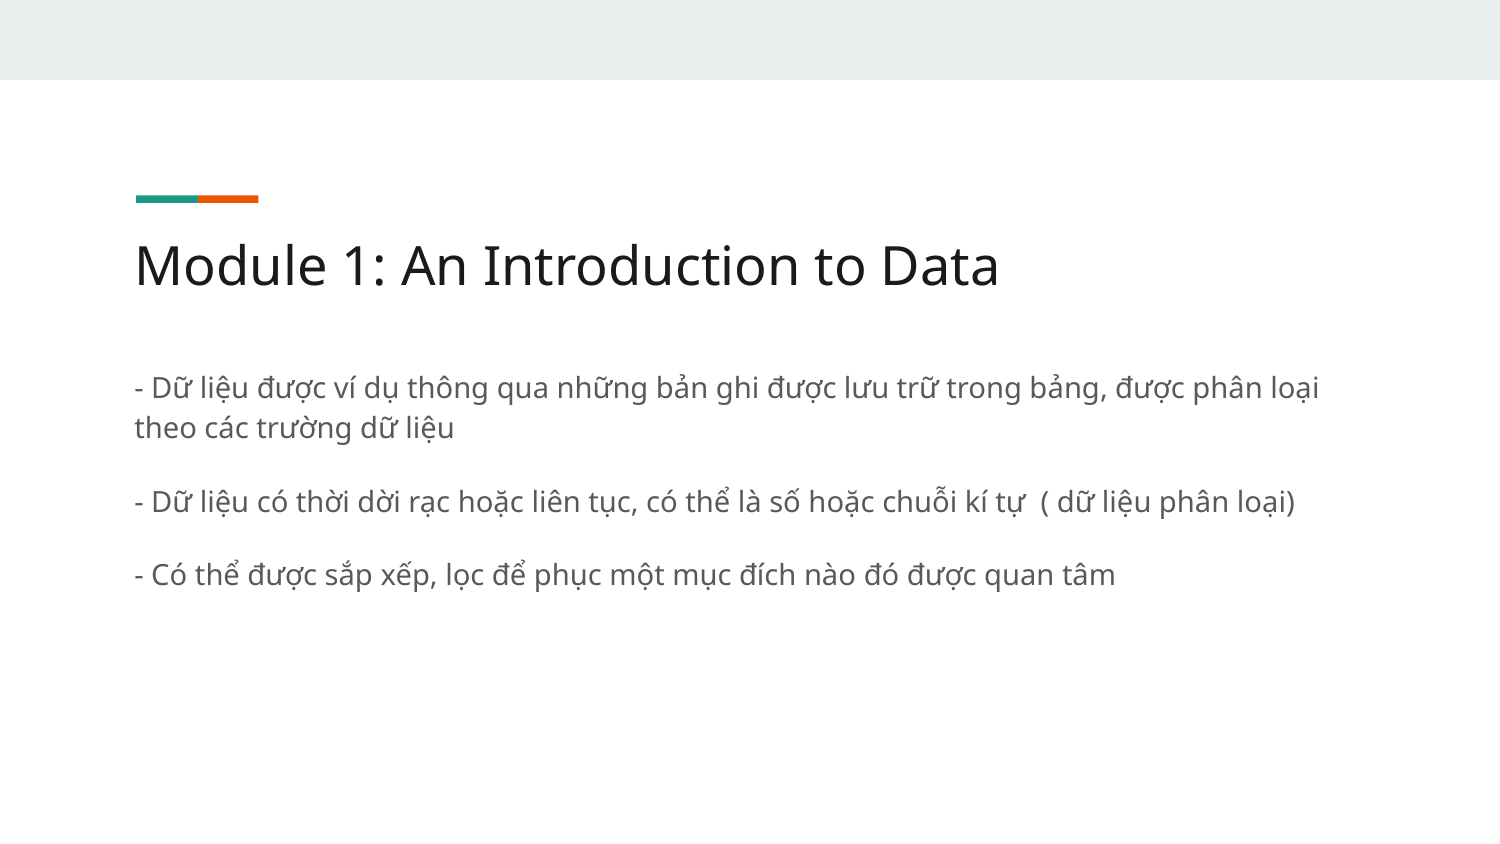

# Module 1: An Introduction to Data
- Dữ liệu được ví dụ thông qua những bản ghi được lưu trữ trong bảng, được phân loại theo các trường dữ liệu
- Dữ liệu có thời dời rạc hoặc liên tục, có thể là số hoặc chuỗi kí tự ( dữ liệu phân loại)
- Có thể được sắp xếp, lọc để phục một mục đích nào đó được quan tâm